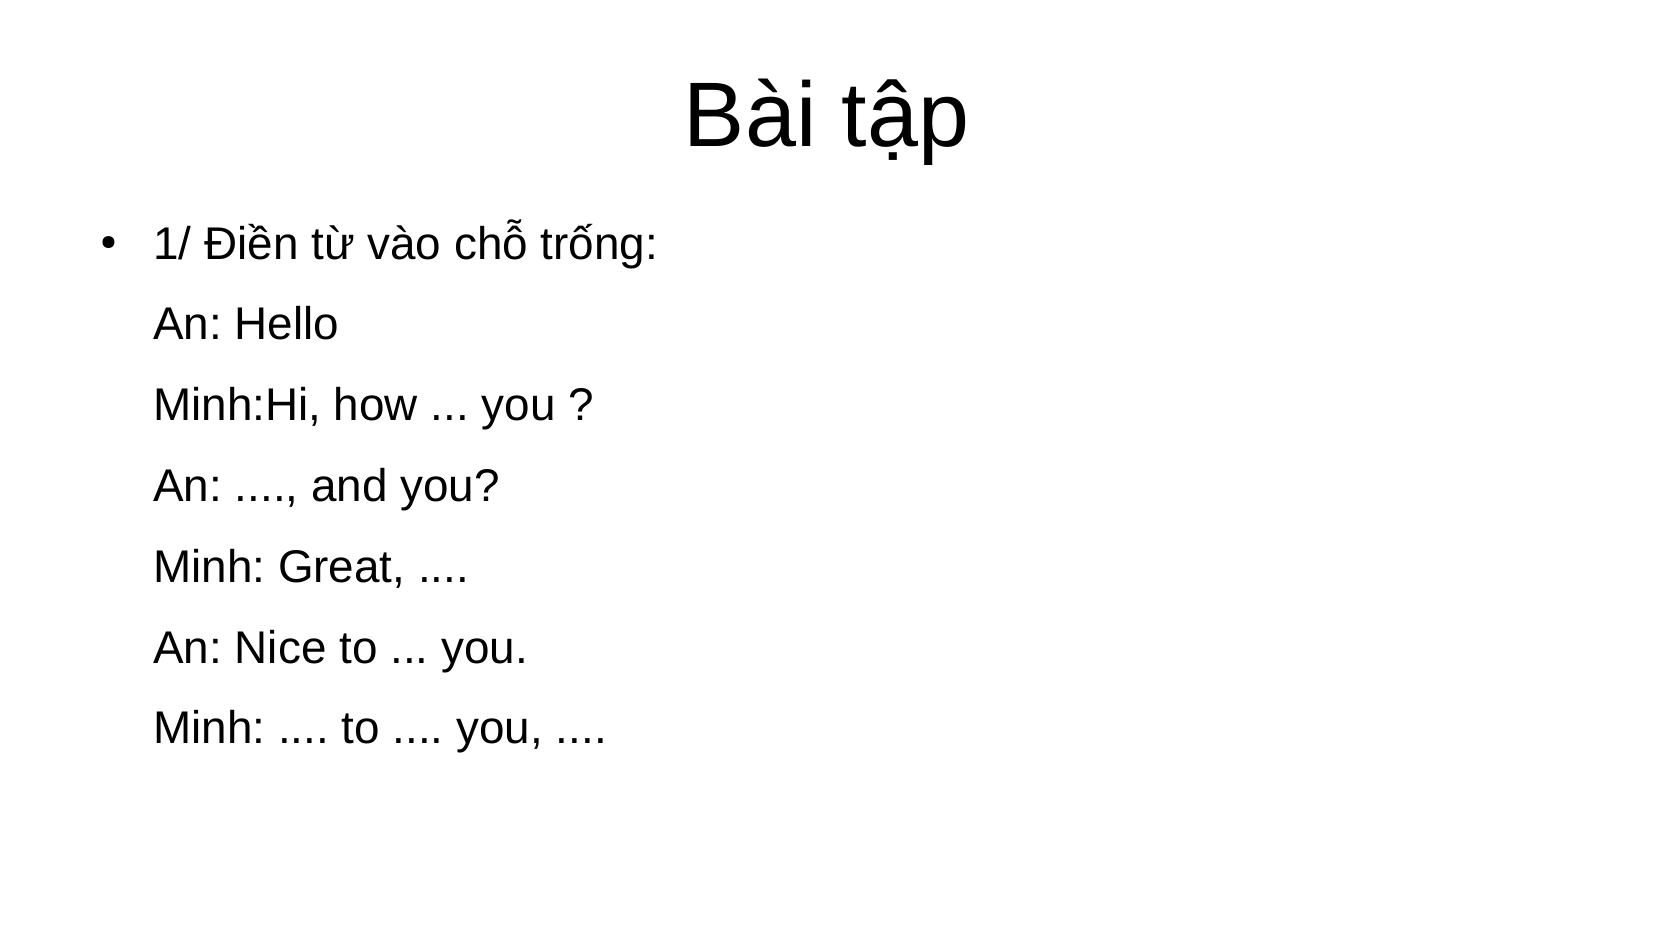

# Bài tập
1/ Điền từ vào chỗ trống:
An: Hello
Minh:Hi, how ... you ?
An: ...., and you?
Minh: Great, ....
An: Nice to ... you.
Minh: .... to .... you, ....